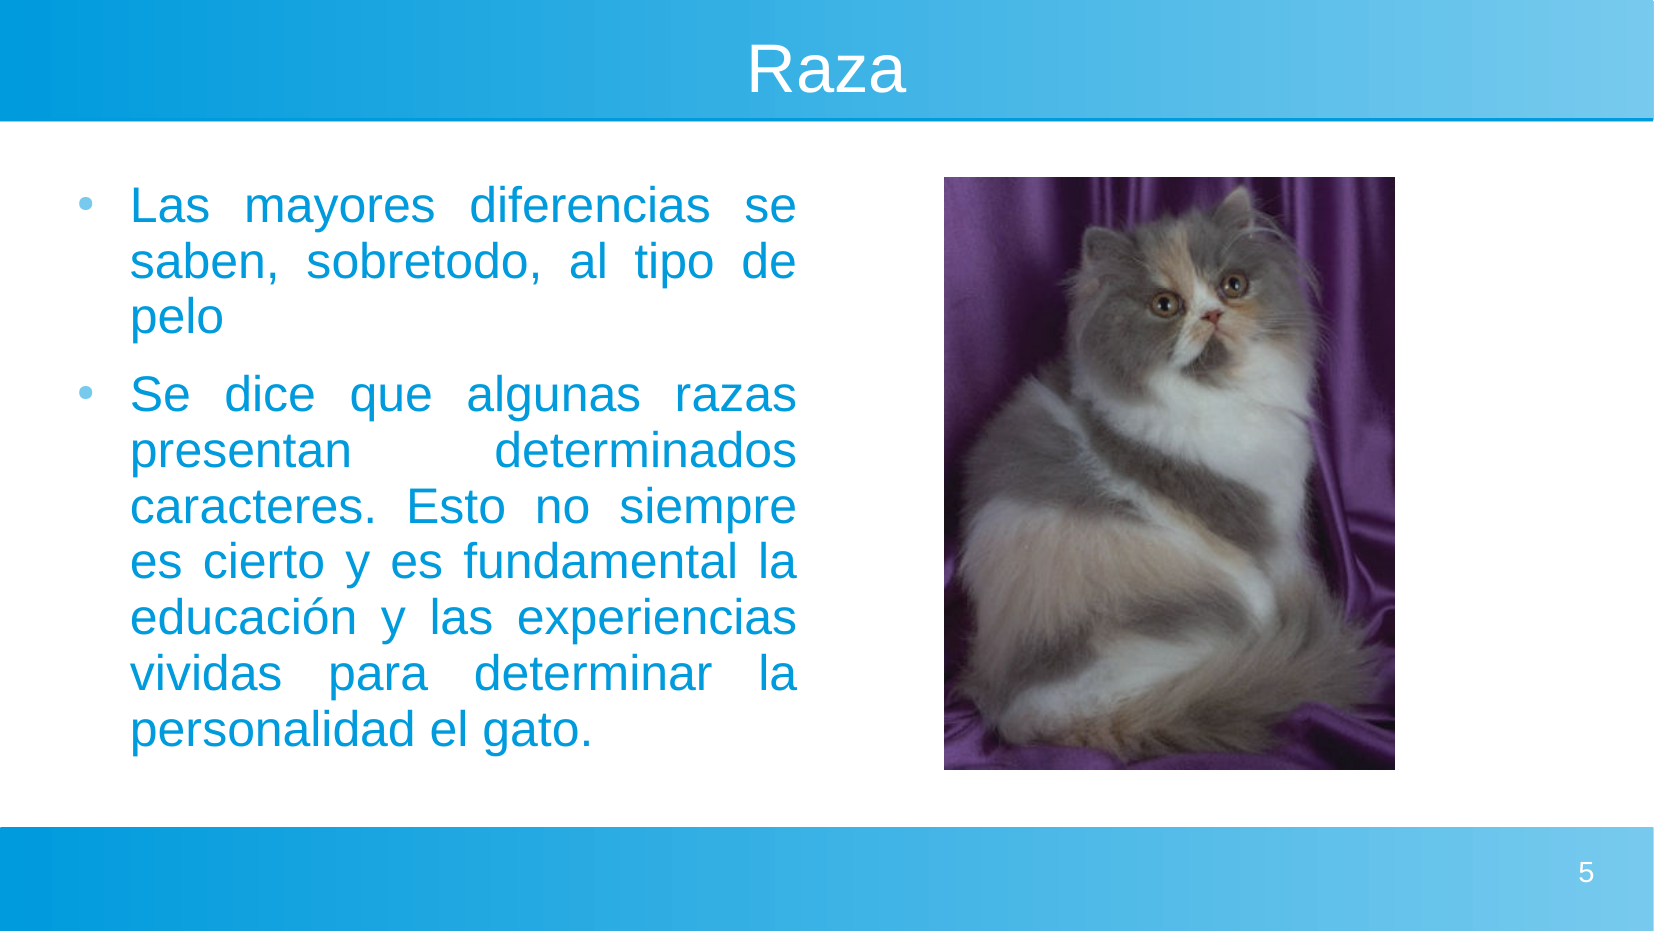

# Raza
Las mayores diferencias se saben, sobretodo, al tipo de pelo
Se dice que algunas razas presentan determinados caracteres. Esto no siempre es cierto y es fundamental la educación y las experiencias vividas para determinar la personalidad el gato.
5